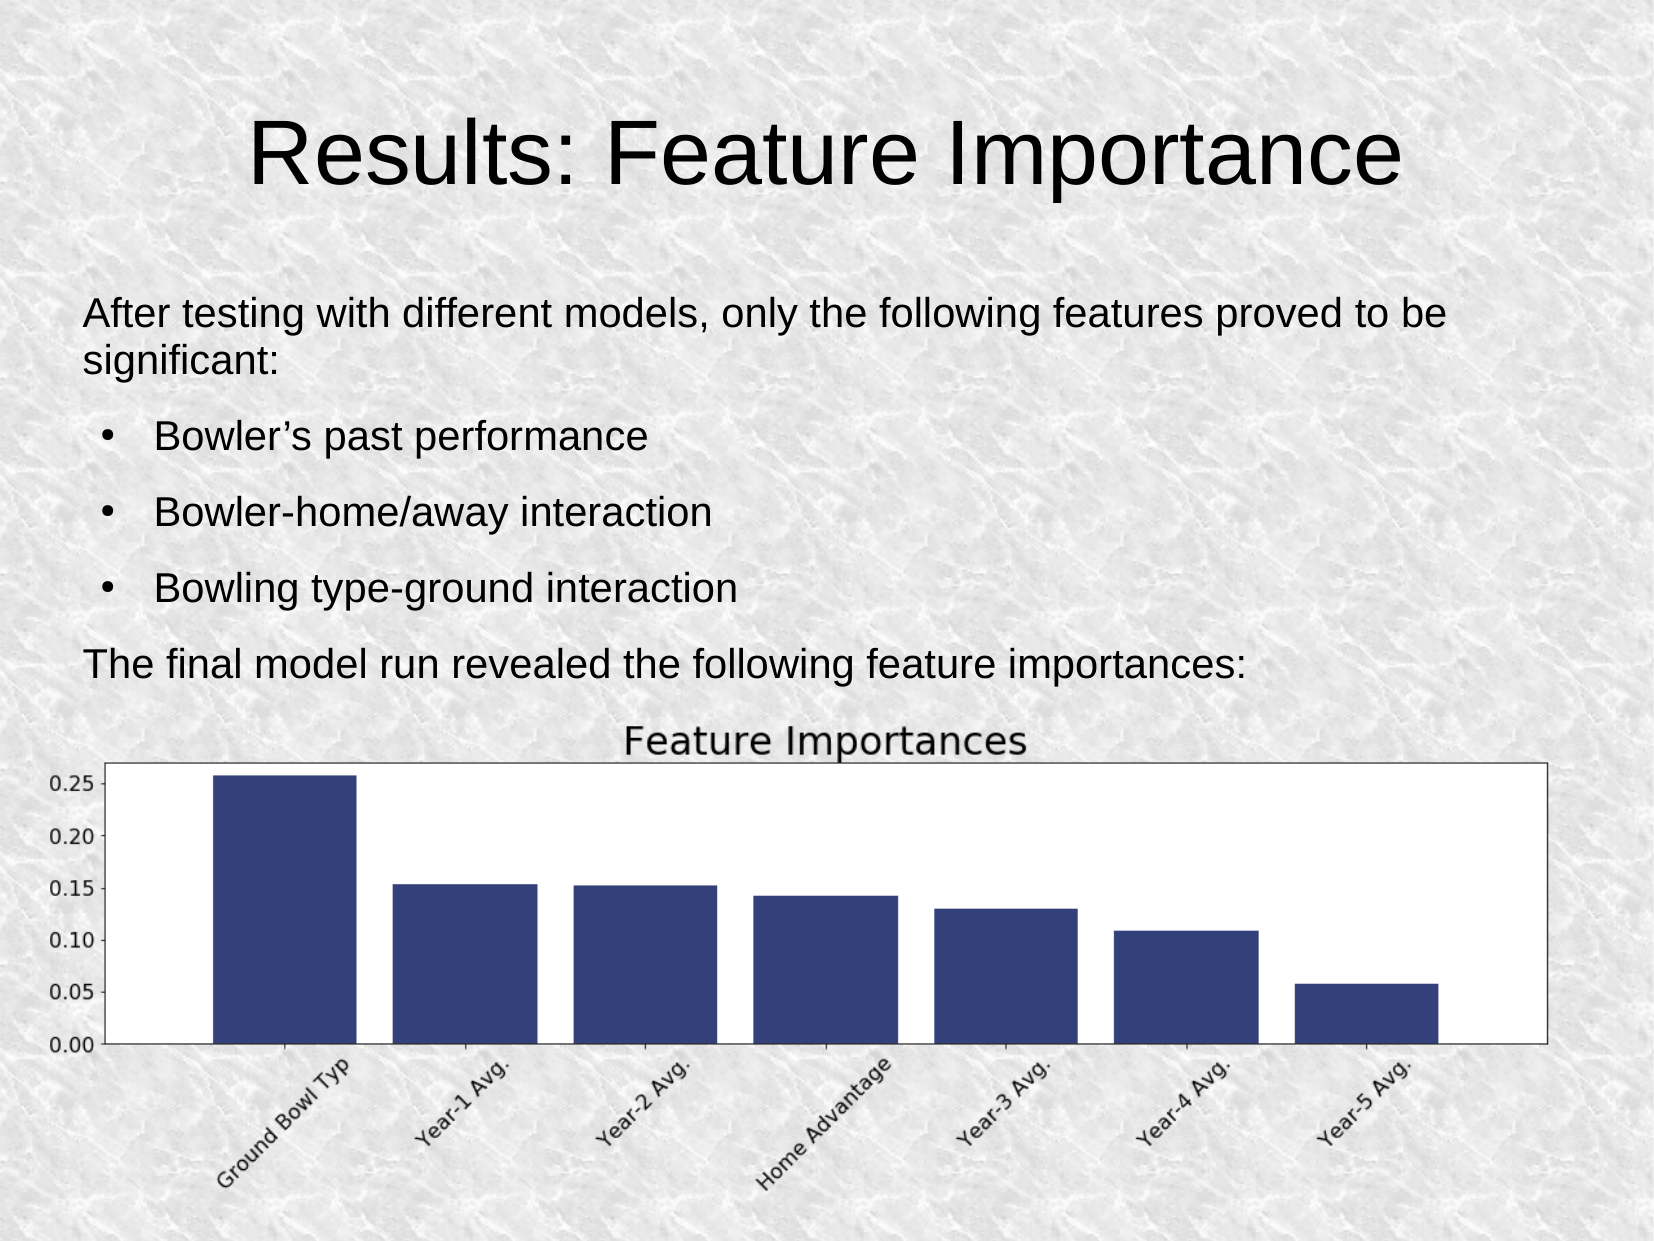

# Results: Feature Importance
After testing with different models, only the following features proved to be significant:
Bowler’s past performance
Bowler-home/away interaction
Bowling type-ground interaction
The final model run revealed the following feature importances: